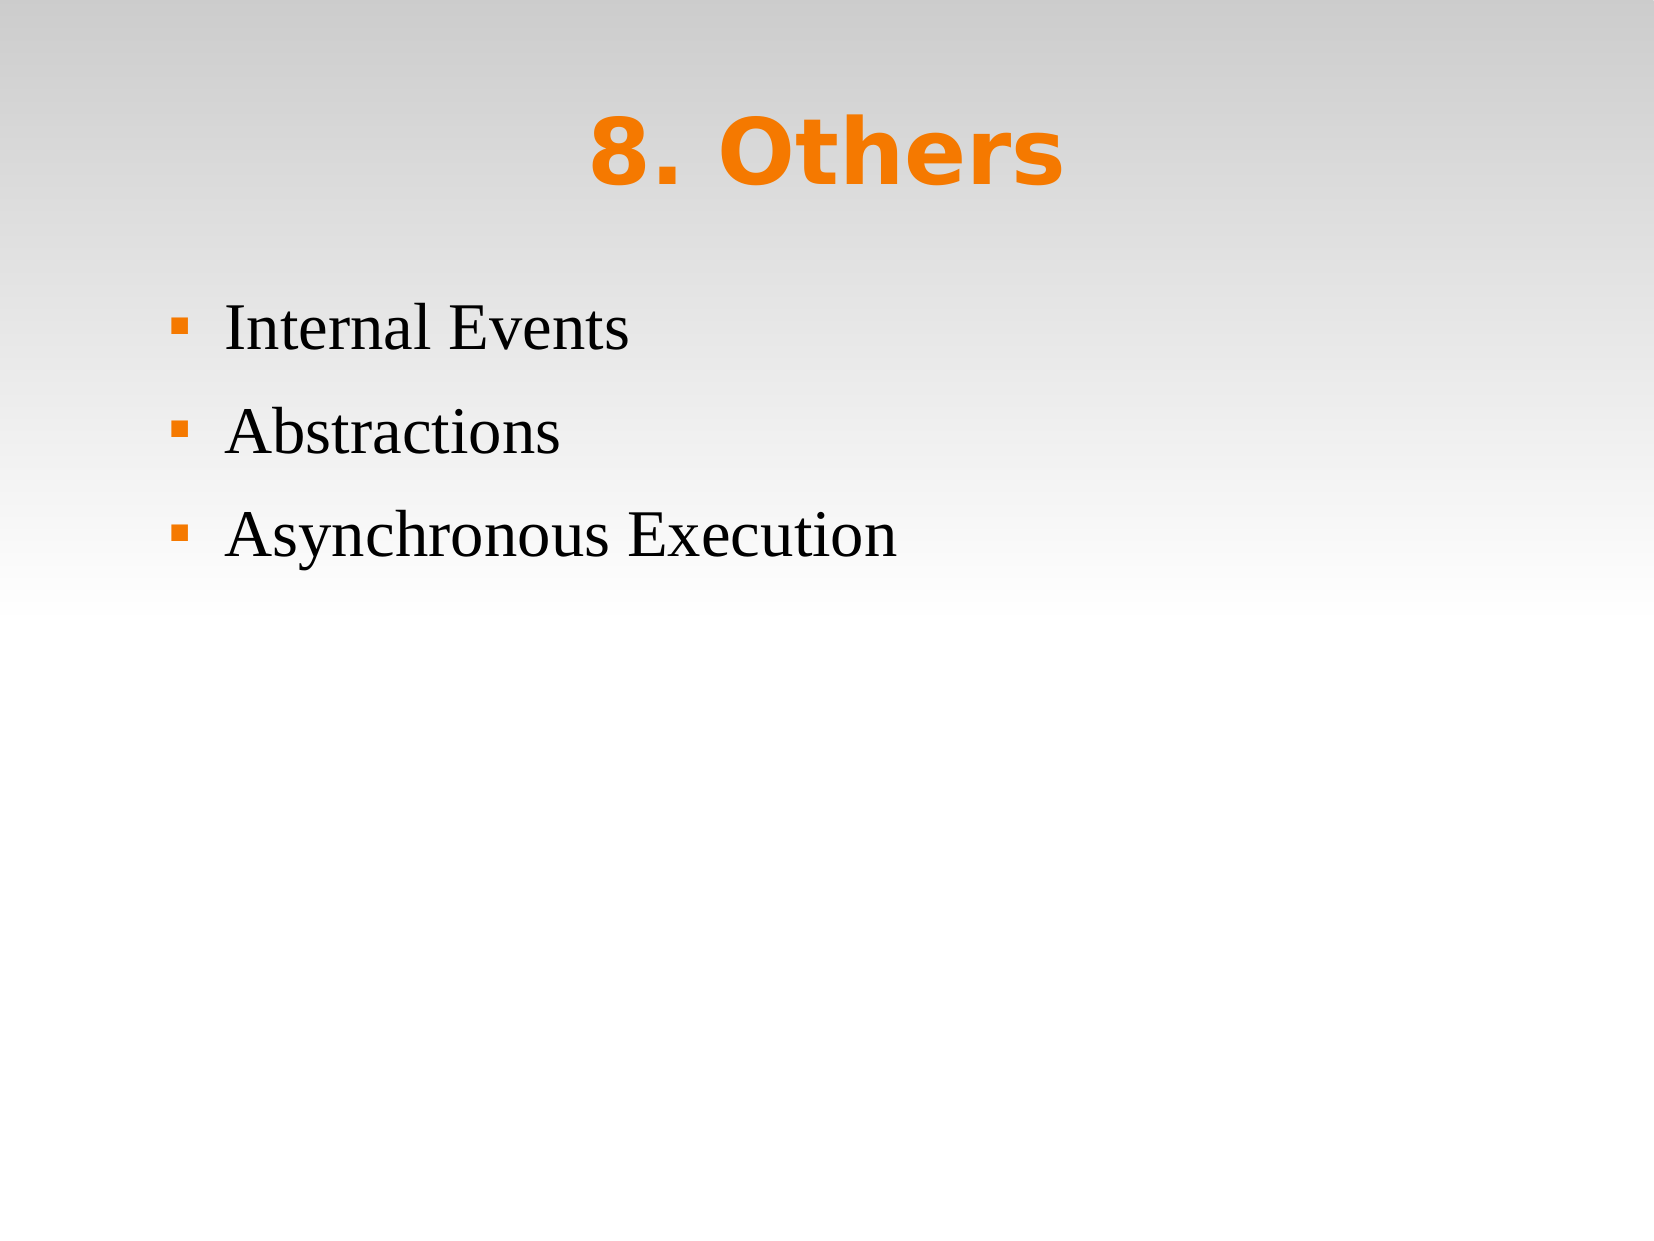

# 8. Others
Internal Events
Abstractions
Asynchronous Execution